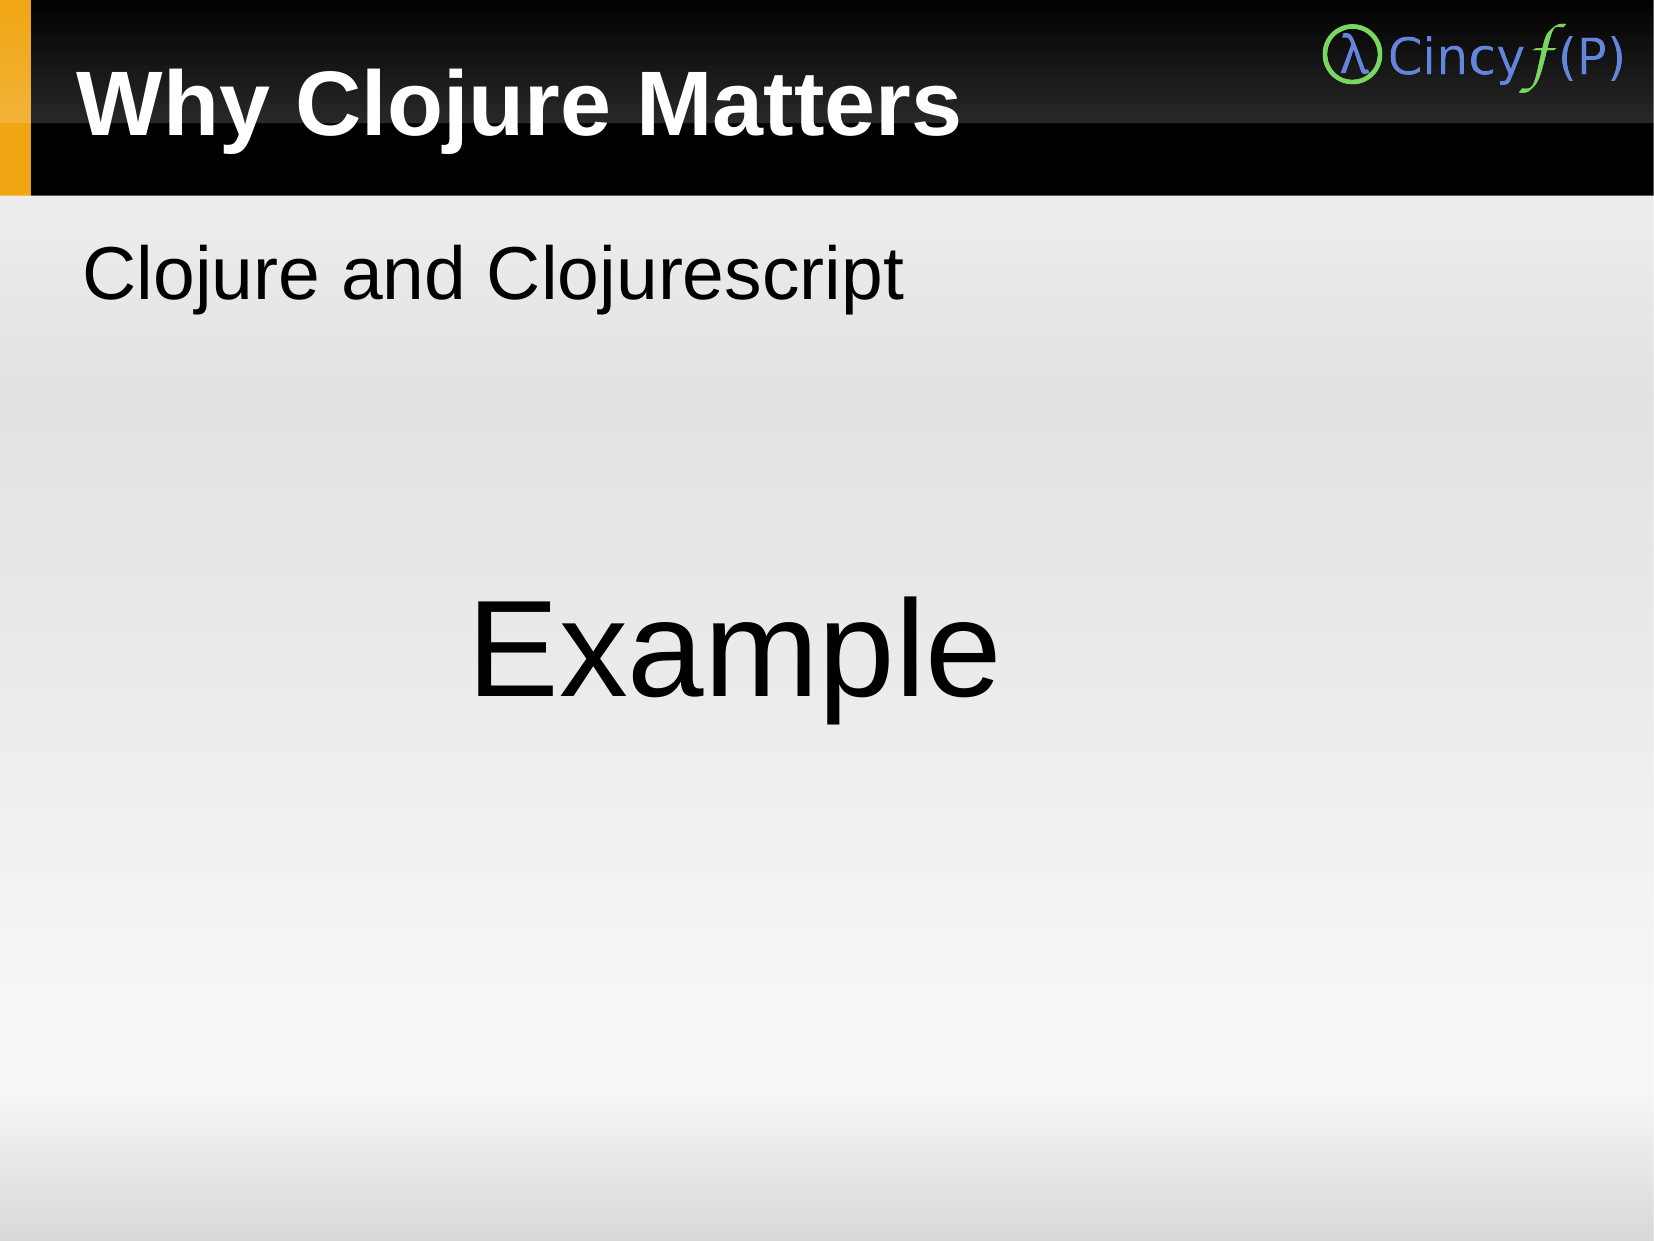

# Why Clojure Matters
Clojure and Clojurescript
Example